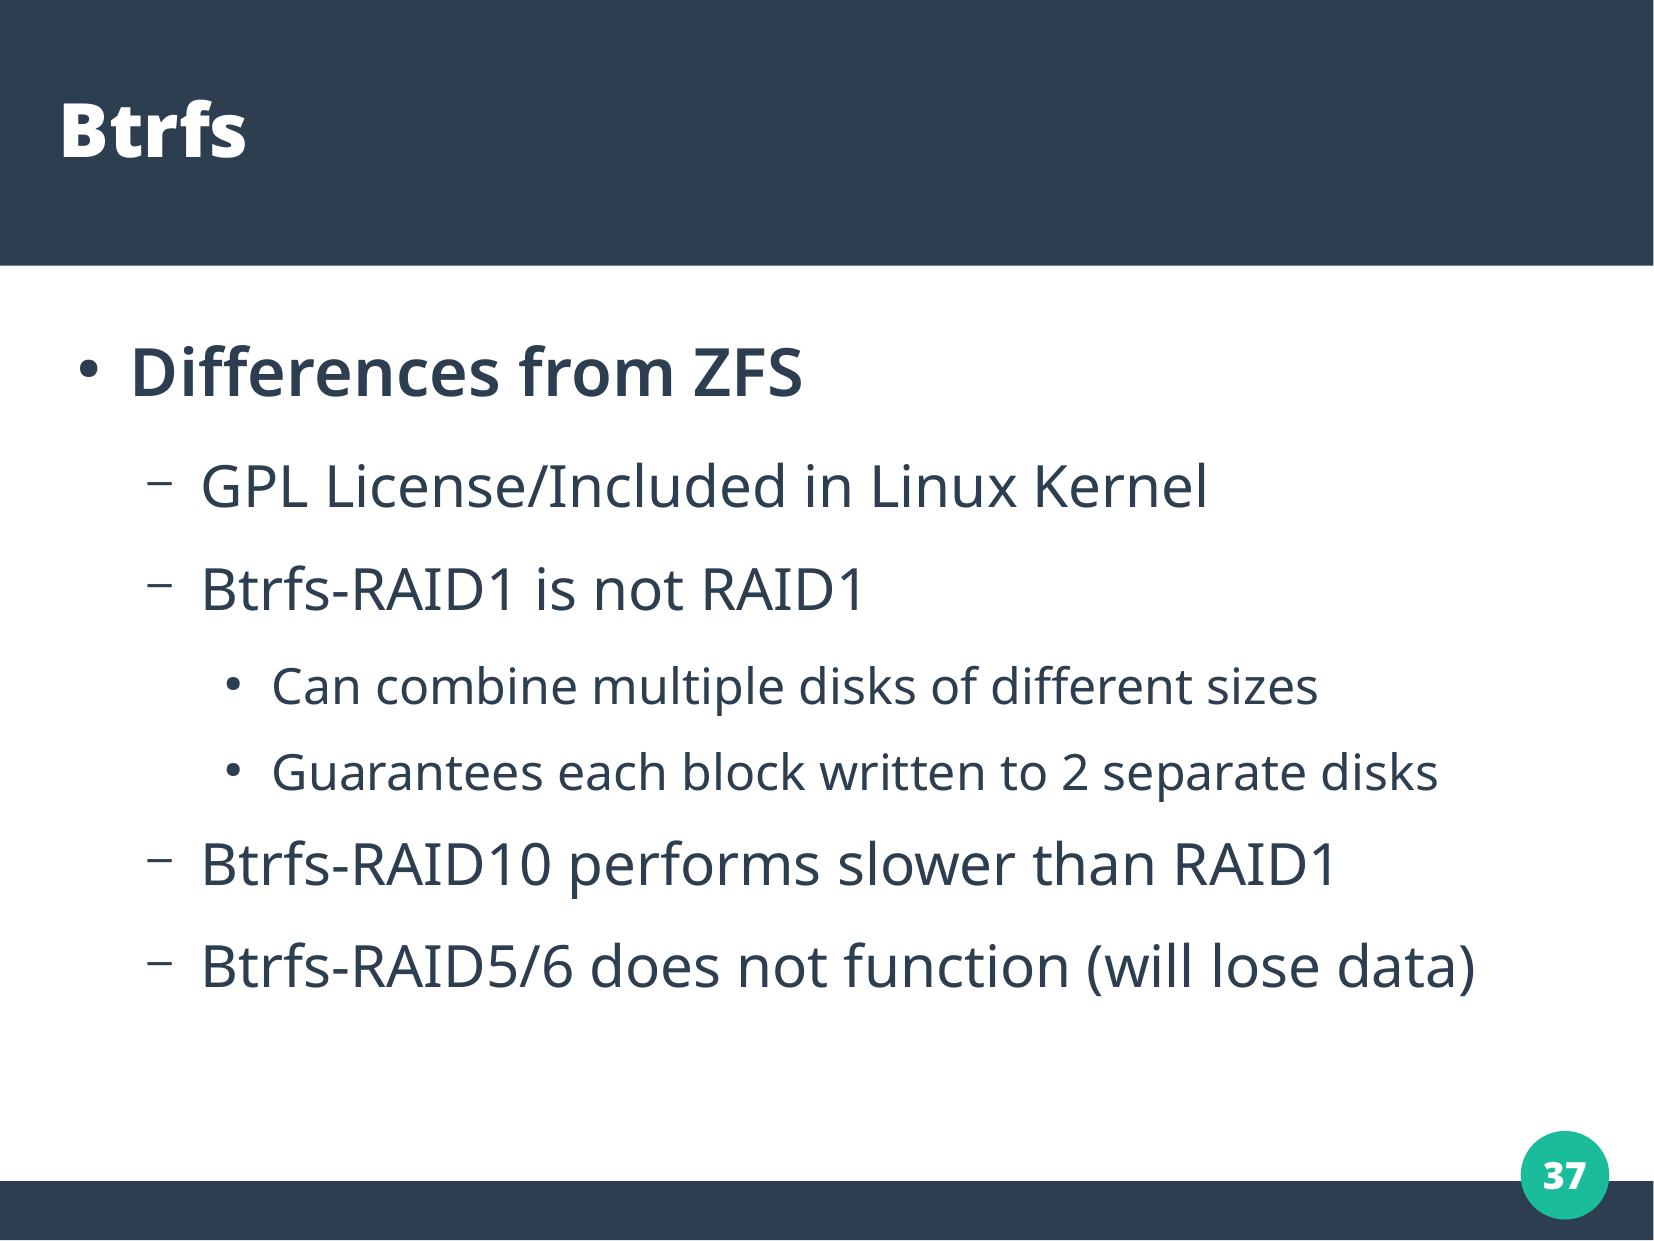

# Btrfs
Differences from ZFS
GPL License/Included in Linux Kernel
Btrfs-RAID1 is not RAID1
Can combine multiple disks of different sizes
Guarantees each block written to 2 separate disks
Btrfs-RAID10 performs slower than RAID1
Btrfs-RAID5/6 does not function (will lose data)
37